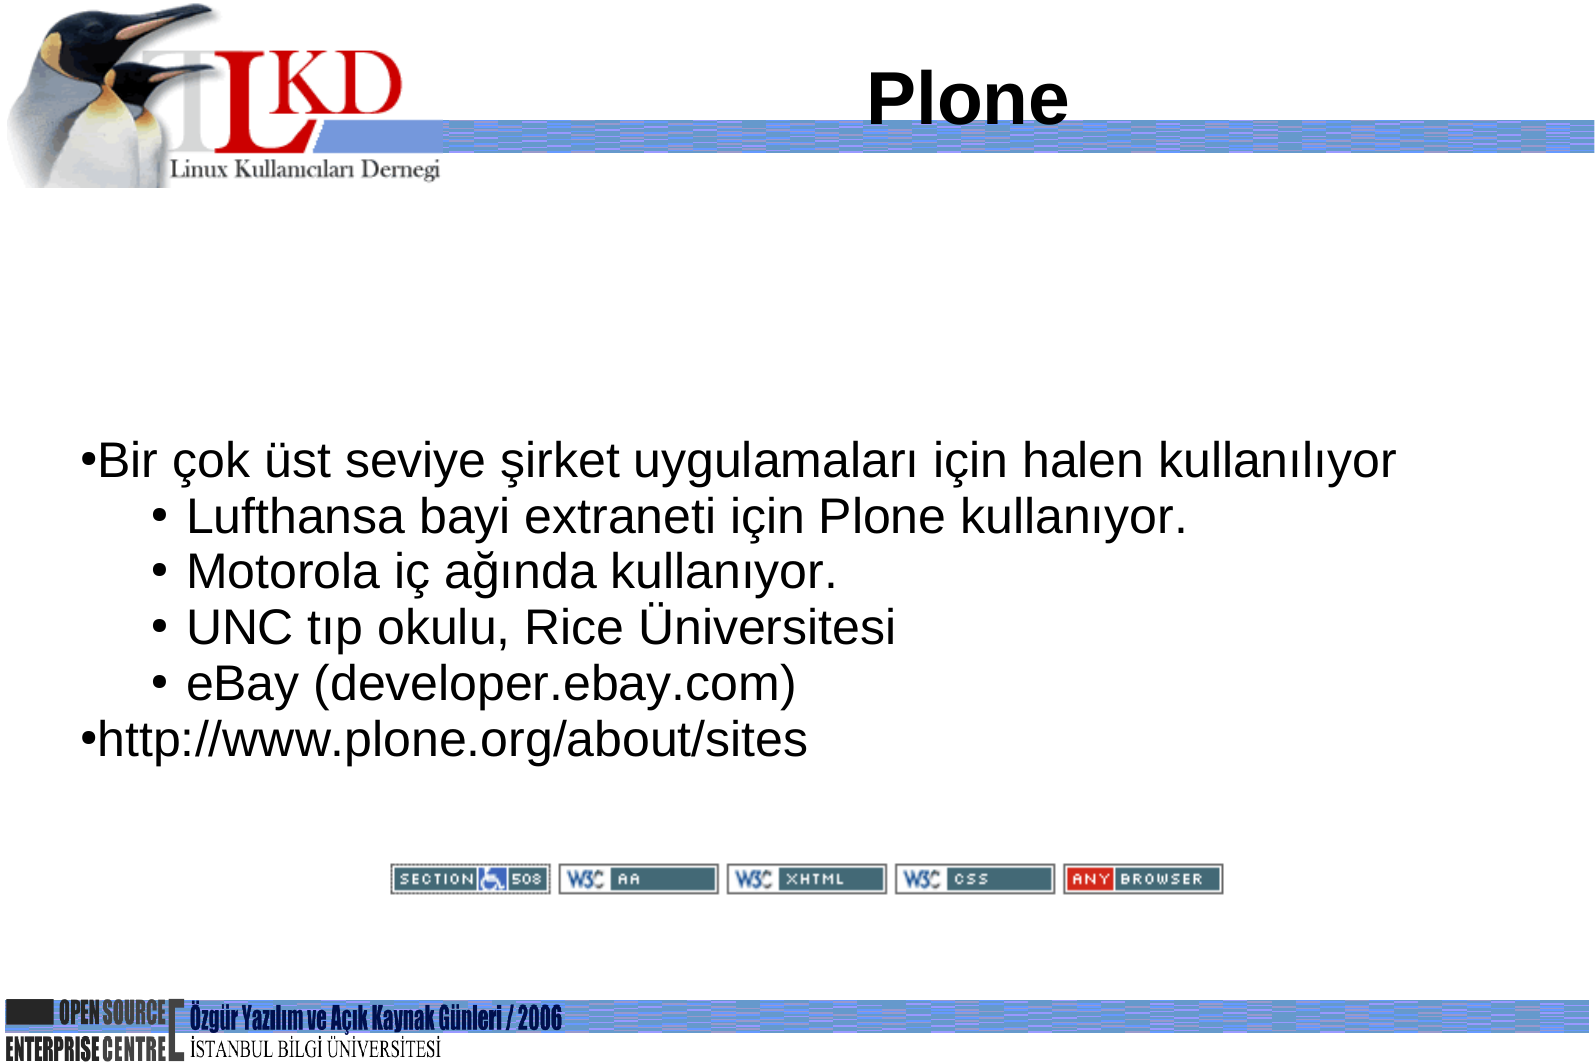

# Plone
Bir çok üst seviye şirket uygulamaları için halen kullanılıyor
Lufthansa bayi extraneti için Plone kullanıyor.
Motorola iç ağında kullanıyor.
UNC tıp okulu, Rice Üniversitesi
eBay (developer.ebay.com)
http://www.plone.org/about/sites